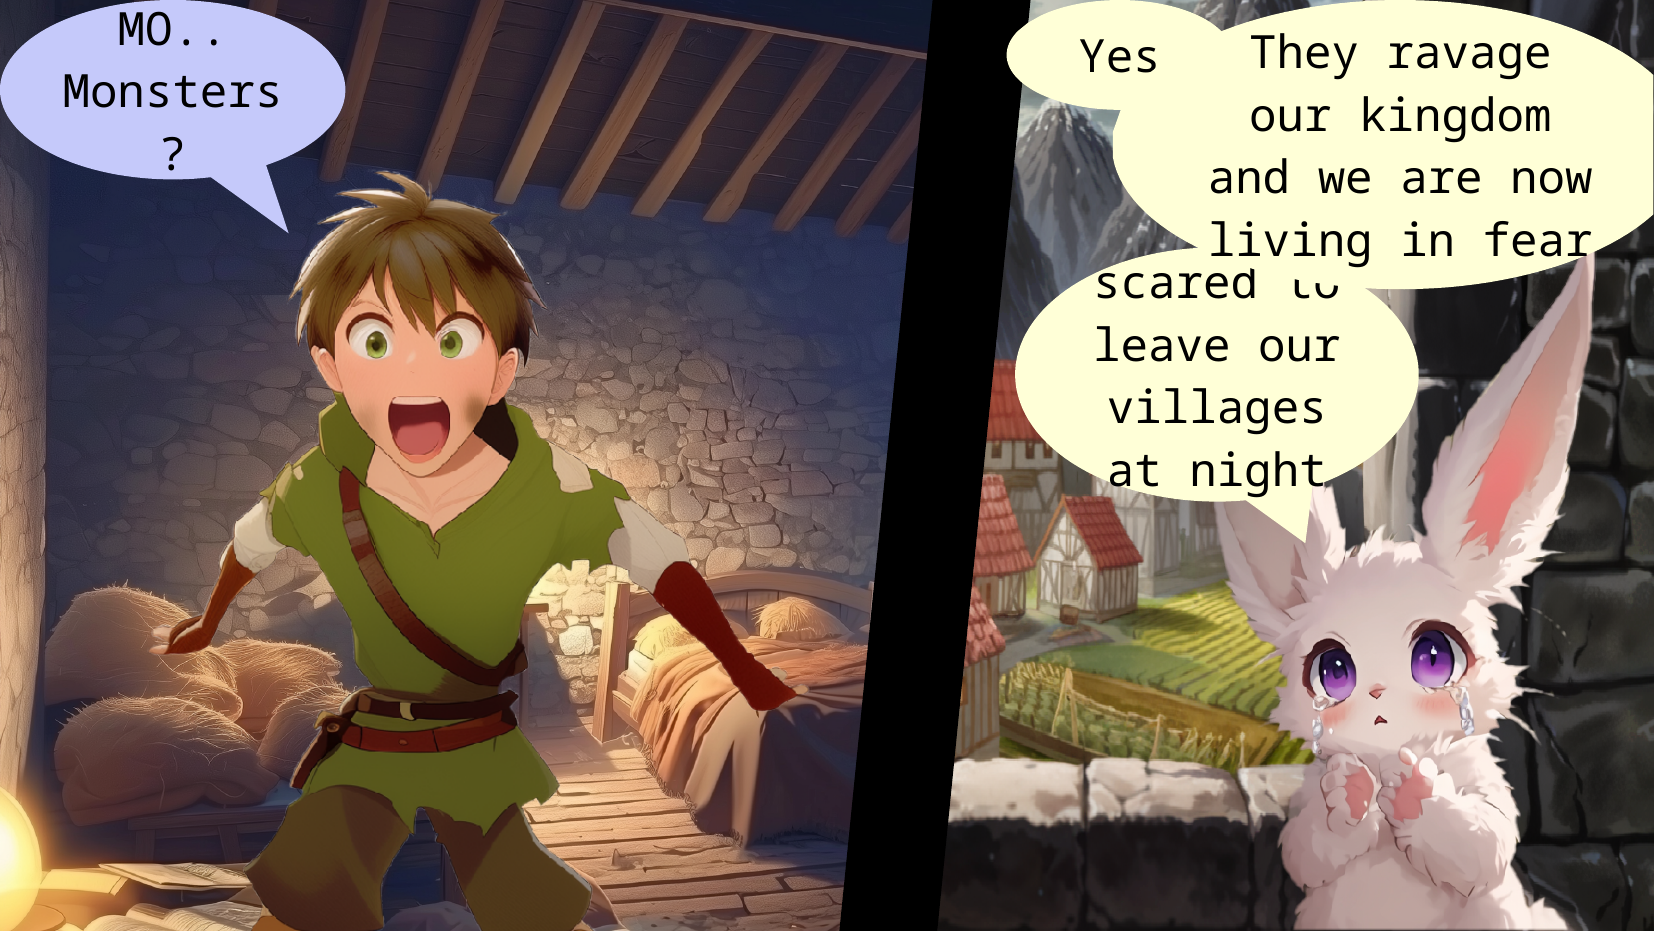

MO.. Monsters?
Yes
They ravage our kingdom and we are now living in fear
scared to leave our villages
at night